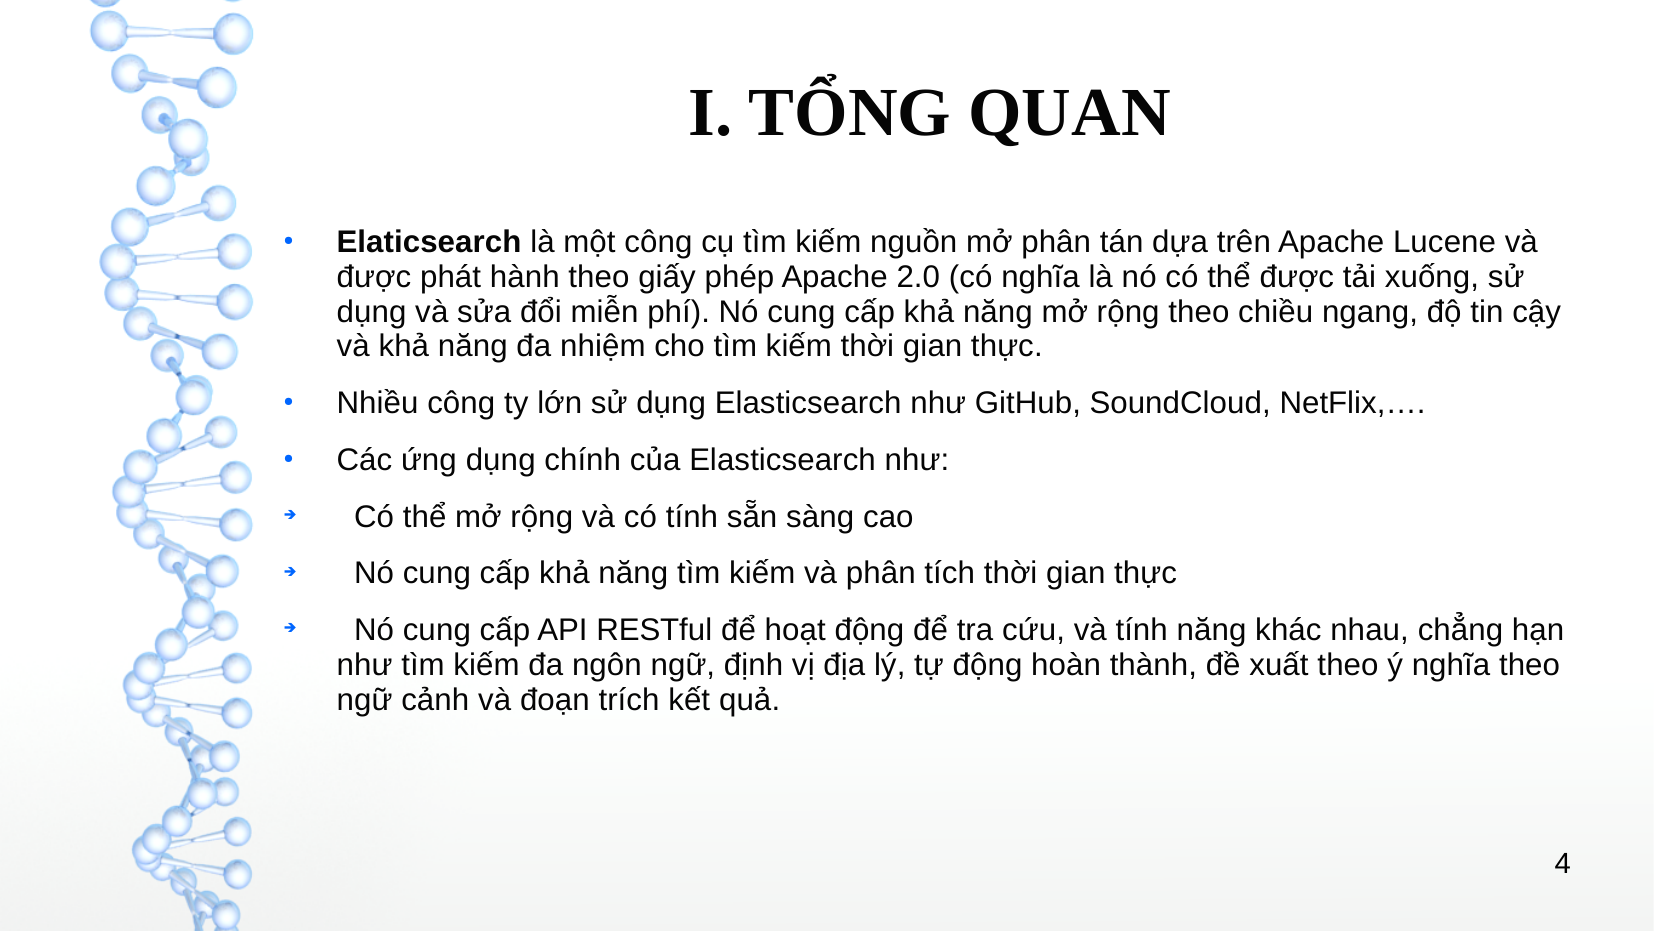

# I. TỔNG QUAN
Elaticsearch là một công cụ tìm kiếm nguồn mở phân tán dựa trên Apache Lucene và được phát hành theo giấy phép Apache 2.0 (có nghĩa là nó có thể được tải xuống, sử dụng và sửa đổi miễn phí). Nó cung cấp khả năng mở rộng theo chiều ngang, độ tin cậy và khả năng đa nhiệm cho tìm kiếm thời gian thực.
Nhiều công ty lớn sử dụng Elasticsearch như GitHub, SoundCloud, NetFlix,….
Các ứng dụng chính của Elasticsearch như:
 Có thể mở rộng và có tính sẵn sàng cao
 Nó cung cấp khả năng tìm kiếm và phân tích thời gian thực
 Nó cung cấp API RESTful để hoạt động để tra cứu, và tính năng khác nhau, chẳng hạn như tìm kiếm đa ngôn ngữ, định vị địa lý, tự động hoàn thành, đề xuất theo ý nghĩa theo ngữ cảnh và đoạn trích kết quả.
4